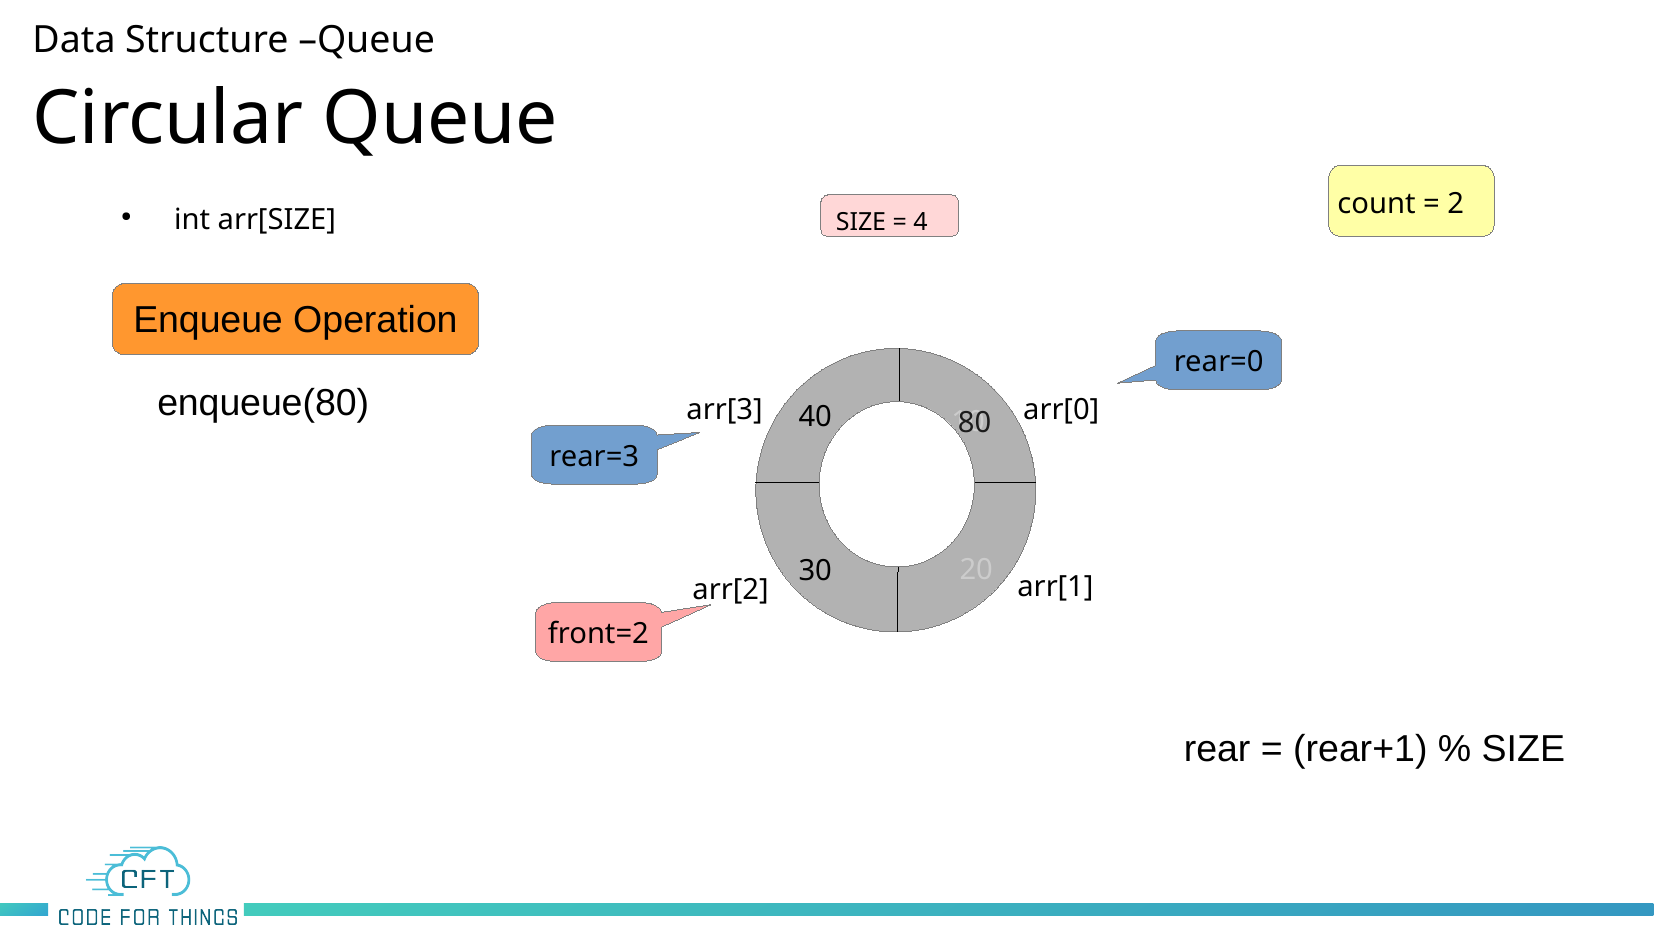

# Data Structure –Queue Circular Queue
count = 3
count = 2
int arr[SIZE]
SIZE = 4
Enqueue Operation
rear=0
arr[3]
arr[0]
arr[1]
arr[2]
enqueue(80)
40
10
80
rear=3
20
30
front=2
rear = (rear+1) % SIZE